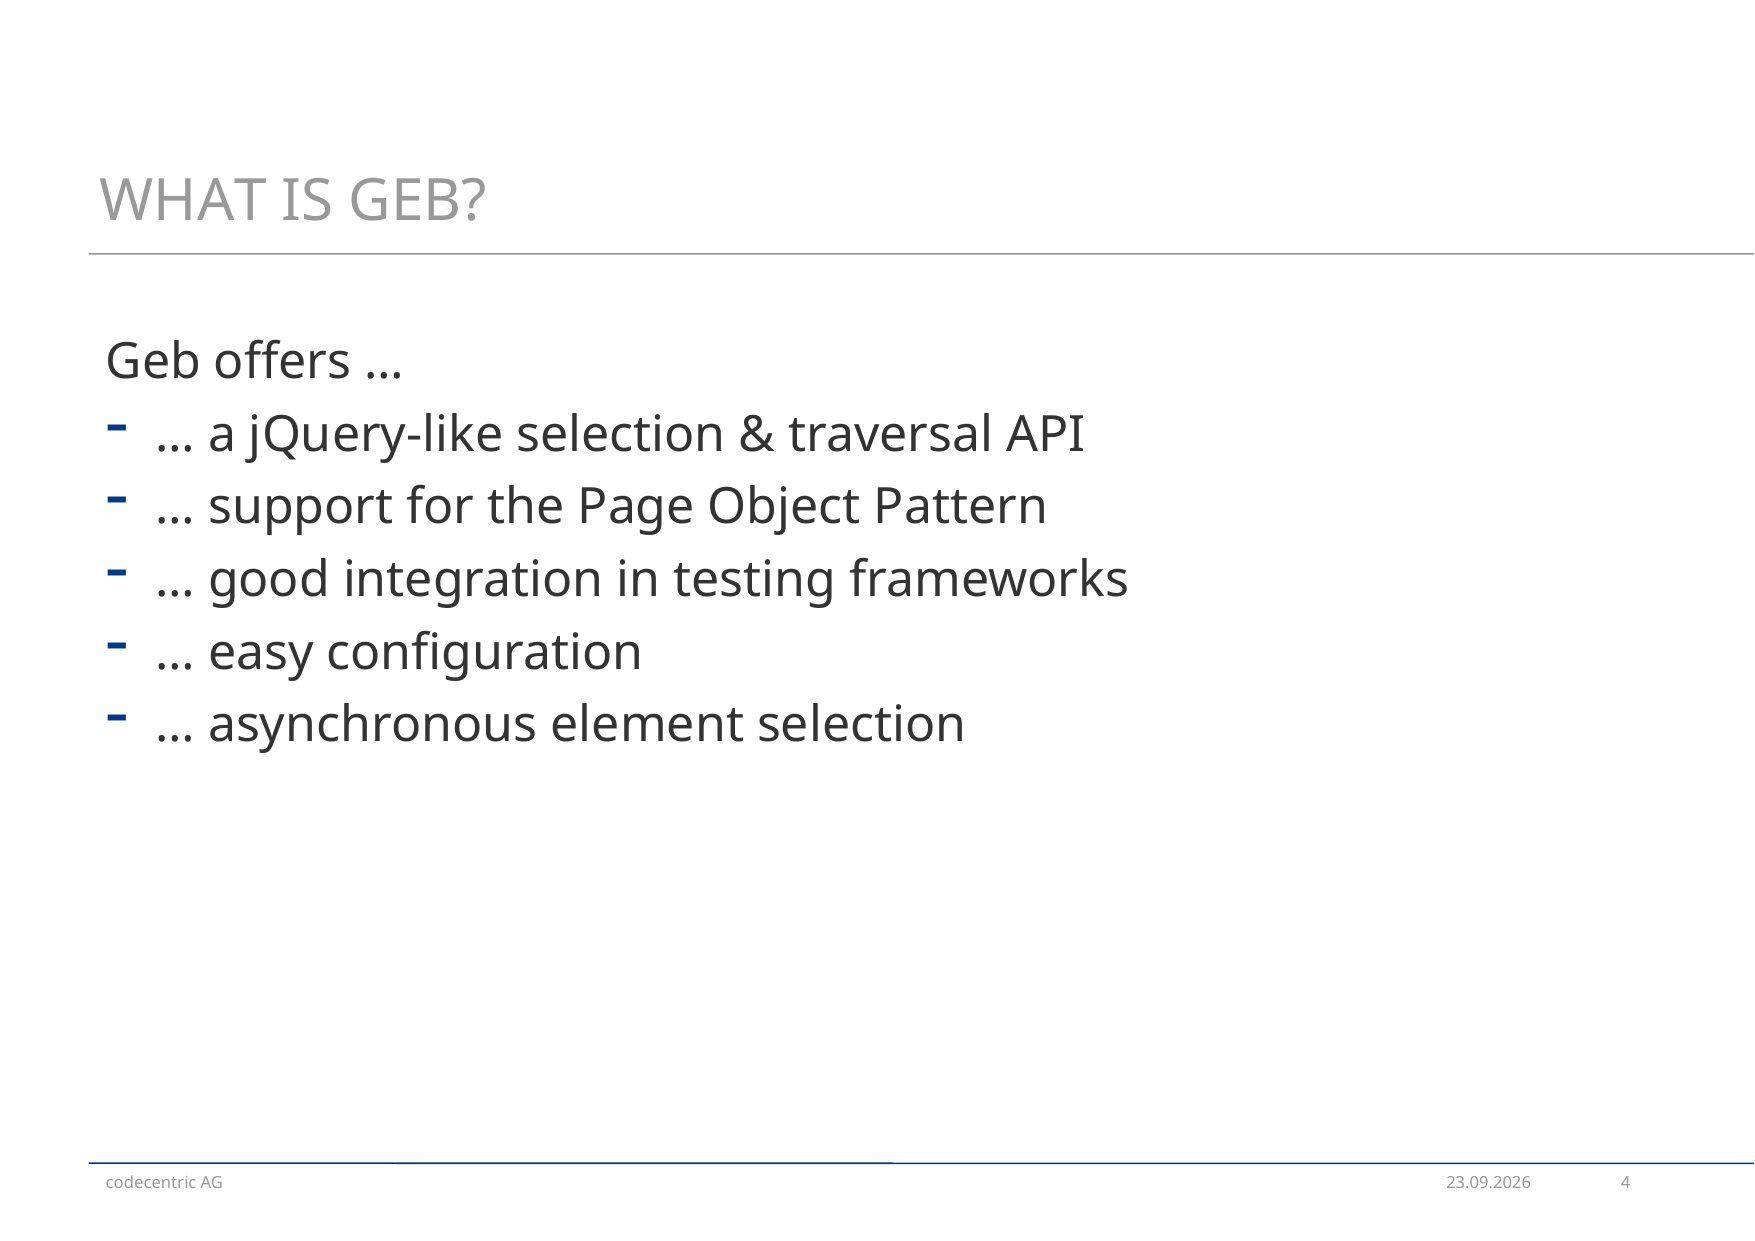

What is Geb?
# Geb offers …
… a jQuery-like selection & traversal API
… support for the Page Object Pattern
… good integration in testing frameworks
… easy configuration
… asynchronous element selection